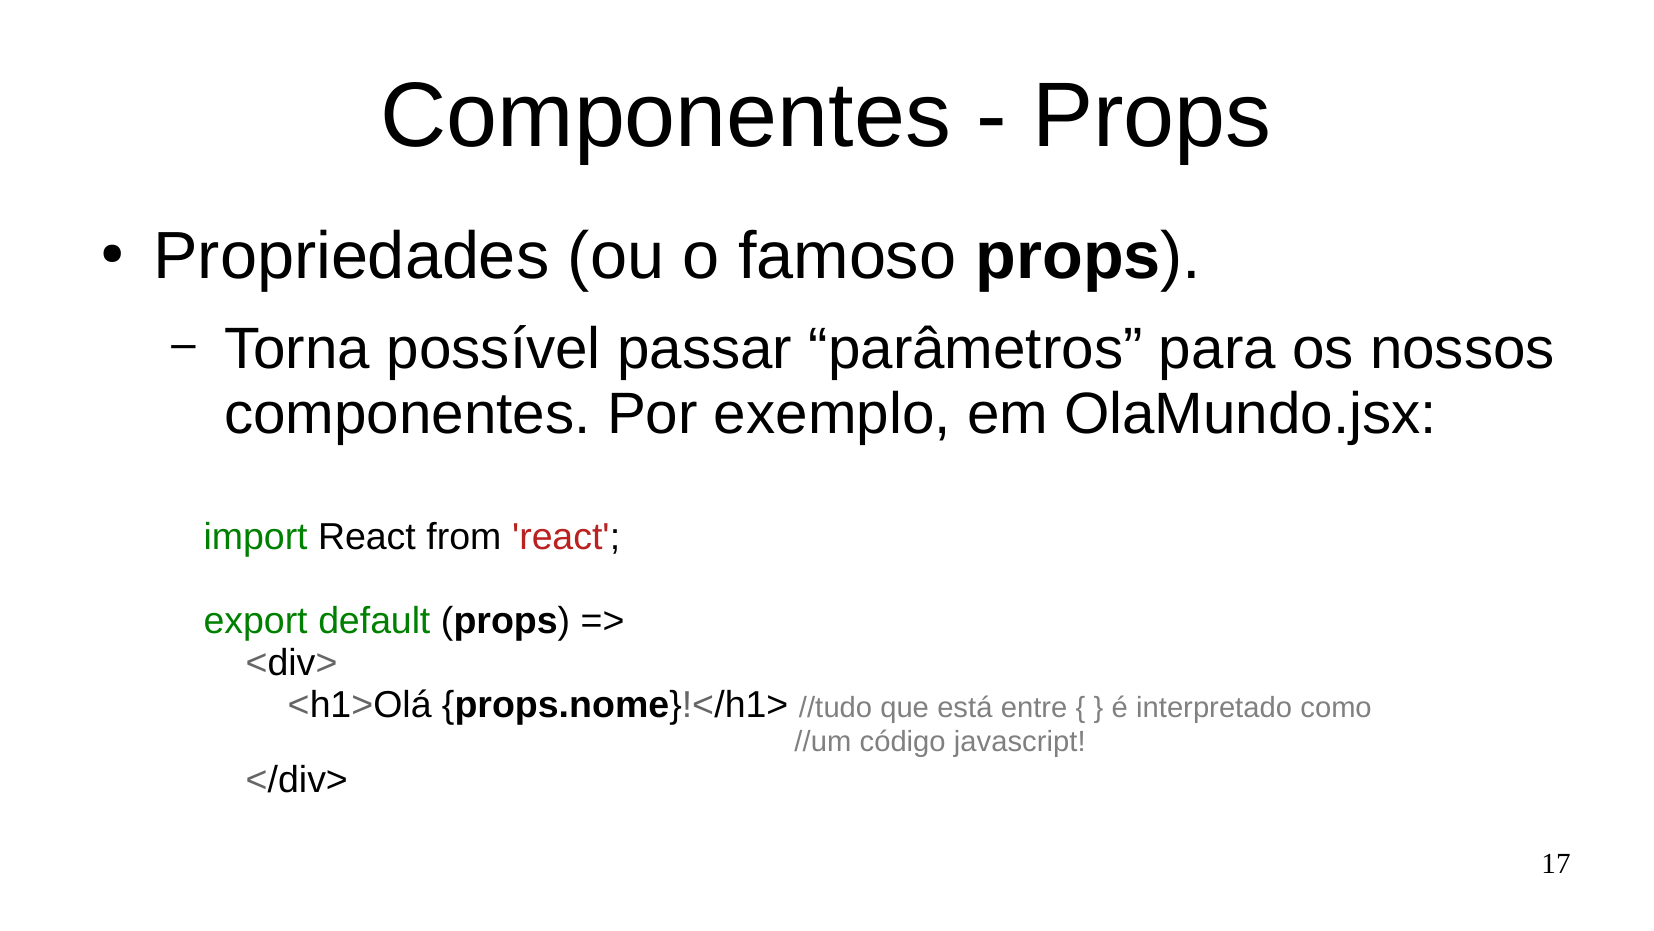

# Componentes - Props
Propriedades (ou o famoso props).
Torna possível passar “parâmetros” para os nossos componentes. Por exemplo, em OlaMundo.jsx:
import React from 'react';
export default (props) =>
 <div>
 <h1>Olá {props.nome}!</h1> //tudo que está entre { } é interpretado como 								 //um código javascript!
 </div>
17